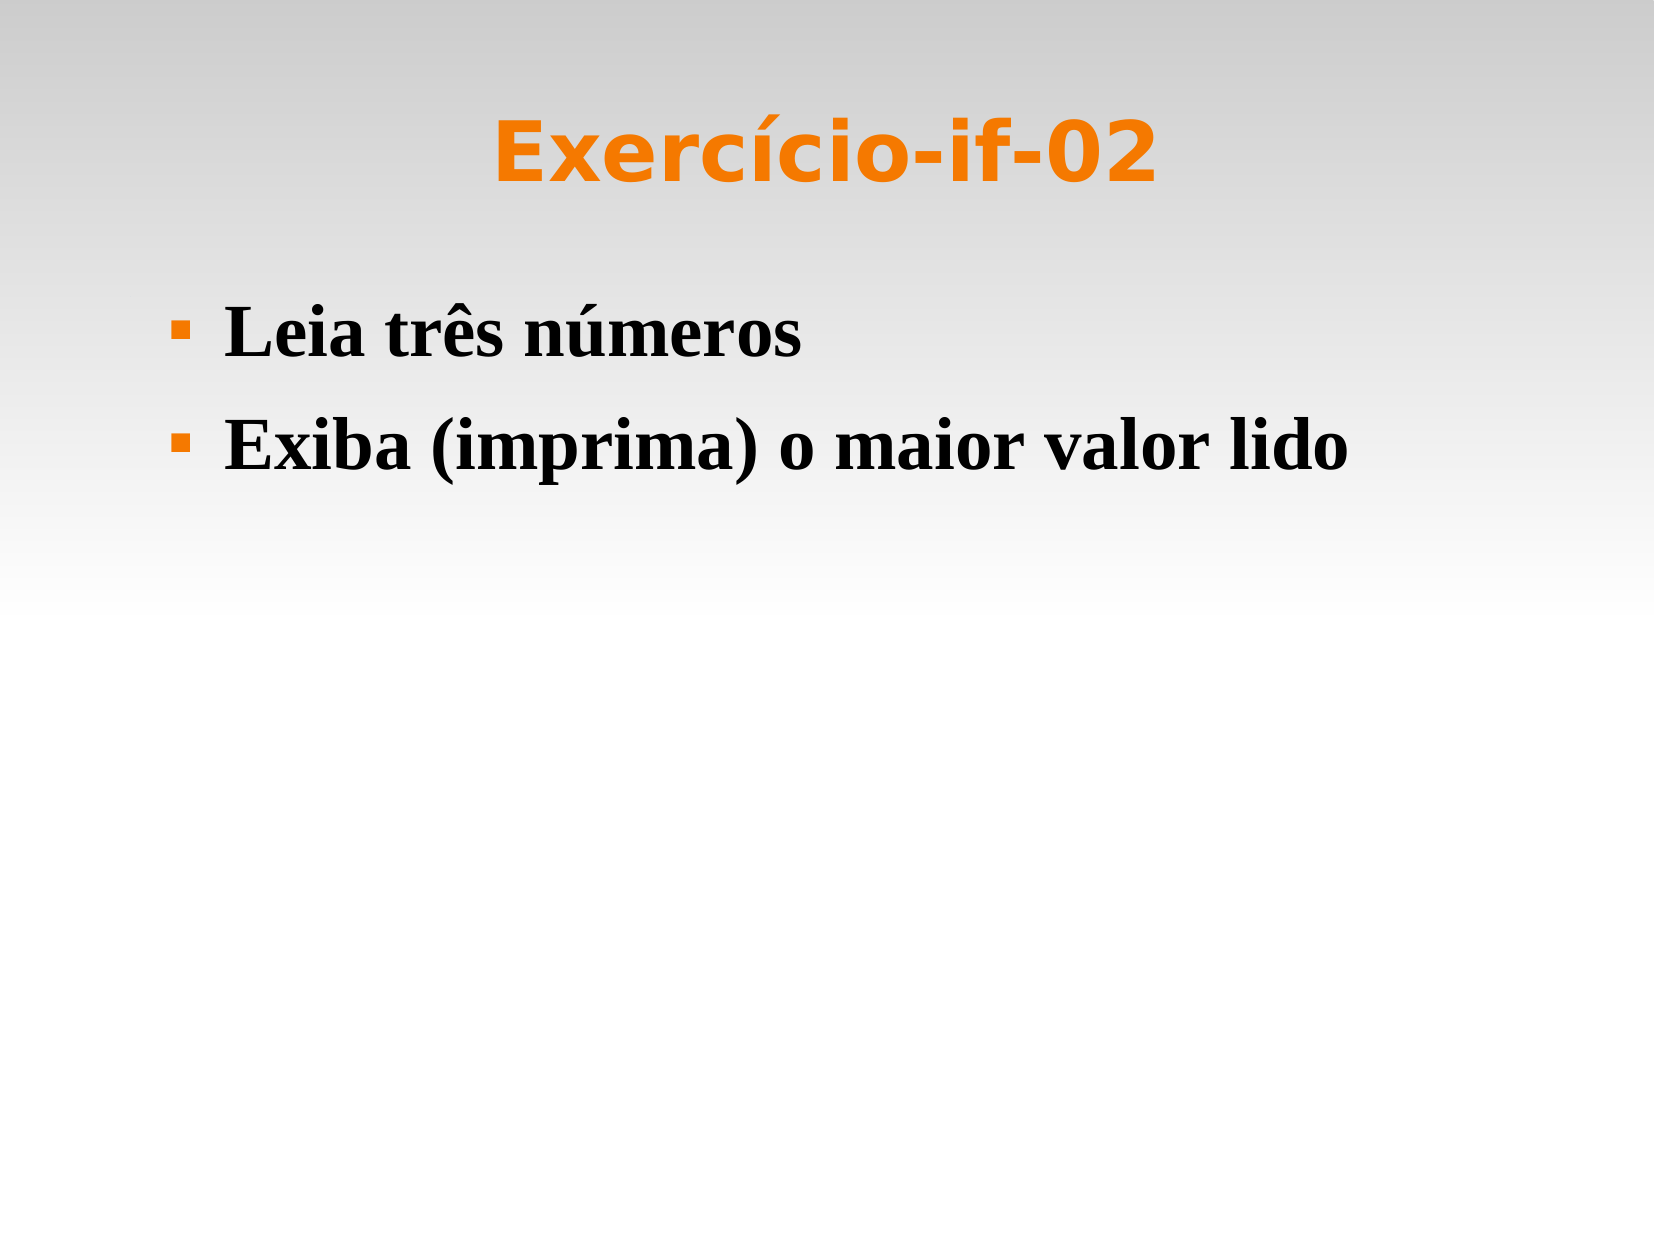

# Exercício-if-02
Leia três números
Exiba (imprima) o maior valor lido